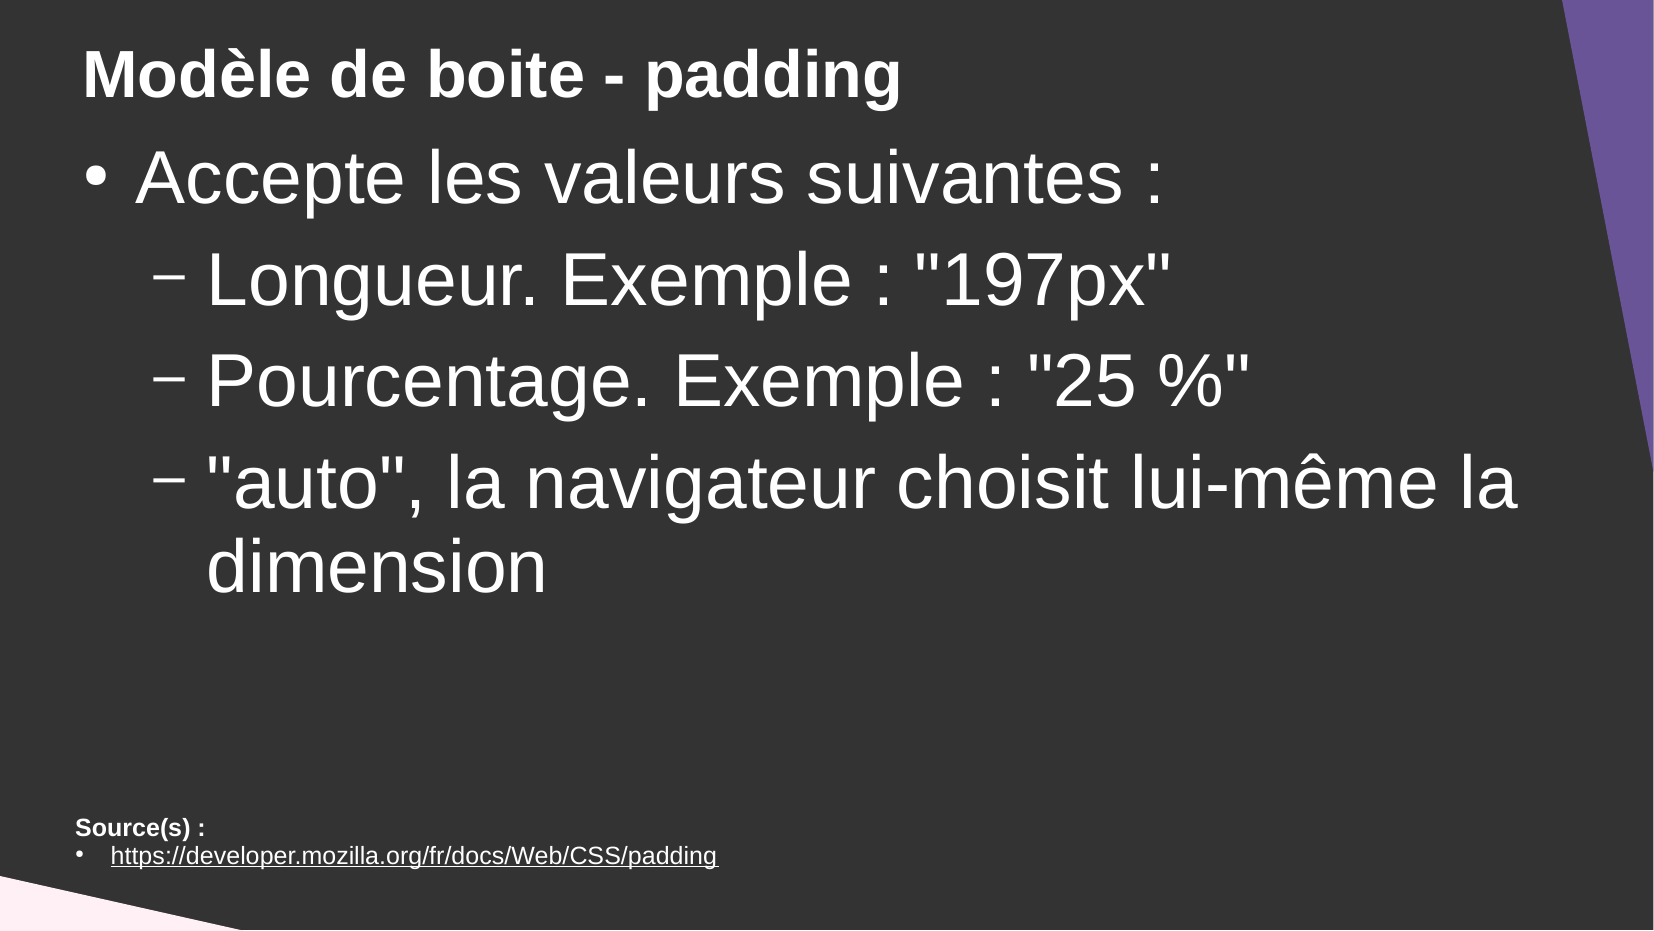

# Modèle de boite - padding
Accepte les valeurs suivantes :
Longueur. Exemple : "197px"
Pourcentage. Exemple : "25 %"
"auto", la navigateur choisit lui-même la dimension
Source(s) :
https://developer.mozilla.org/fr/docs/Web/CSS/padding